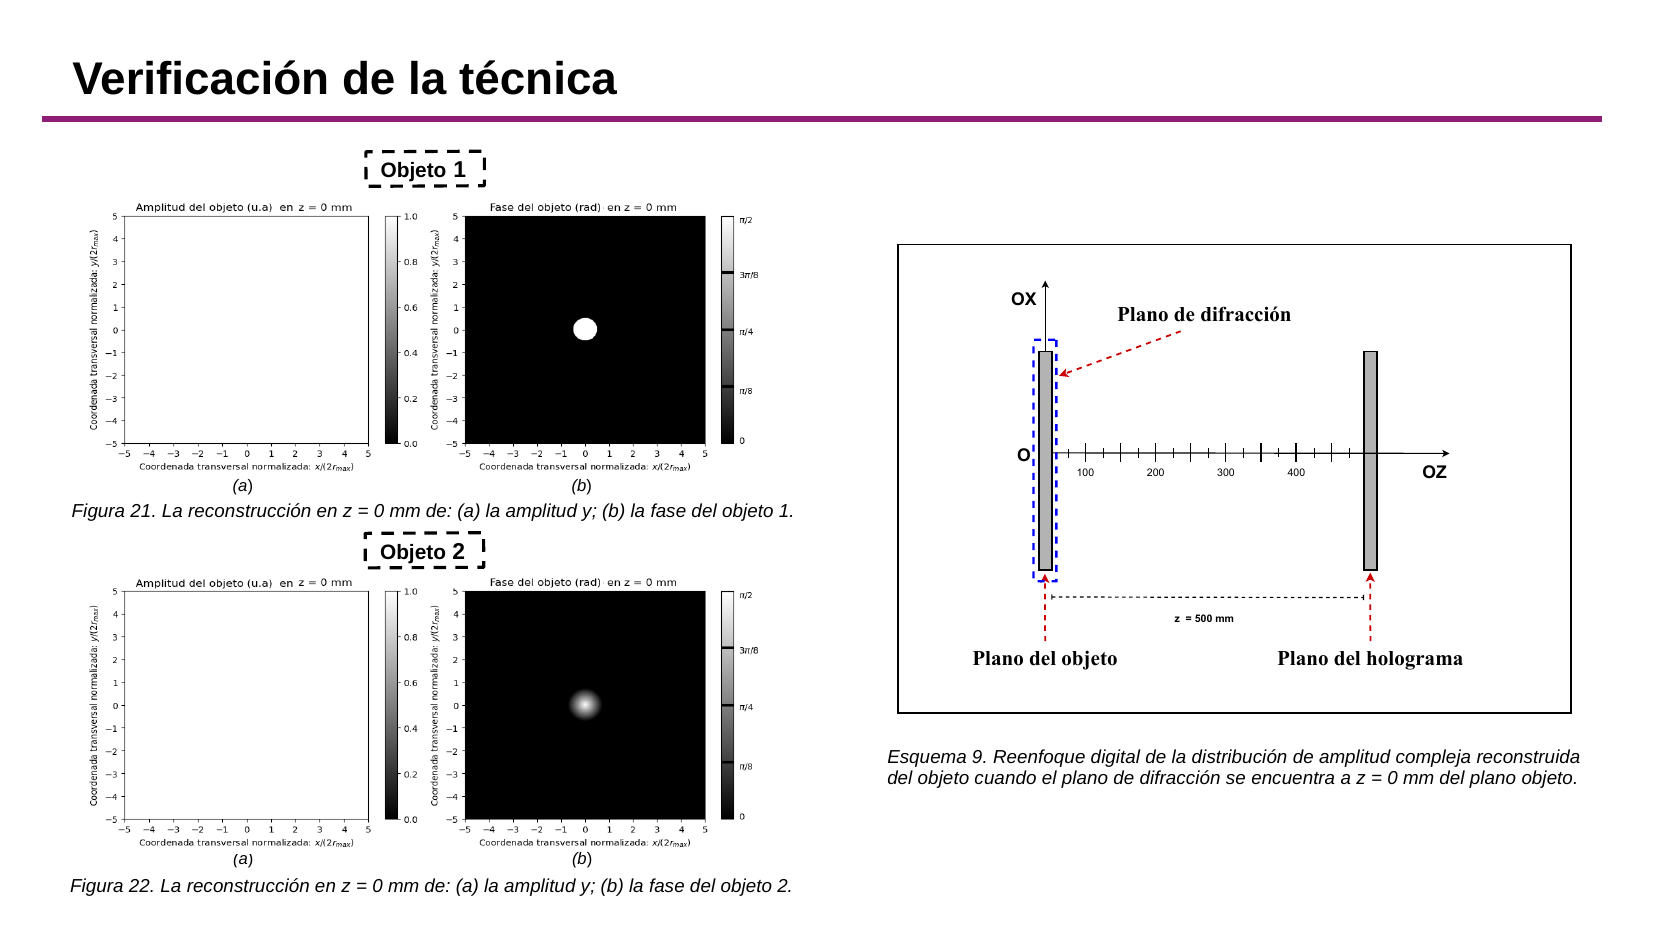

# Verificación de la técnica
Objeto 1
(a)
(b)
 Figura 21. La reconstrucción en z = 0 mm de: (a) la amplitud y; (b) la fase del objeto 1.
Objeto 2
Esquema 9. Reenfoque digital de la distribución de amplitud compleja reconstruida del objeto cuando el plano de difracción se encuentra a z = 0 mm del plano objeto.
(a)
(b)
 Figura 22. La reconstrucción en z = 0 mm de: (a) la amplitud y; (b) la fase del objeto 2.